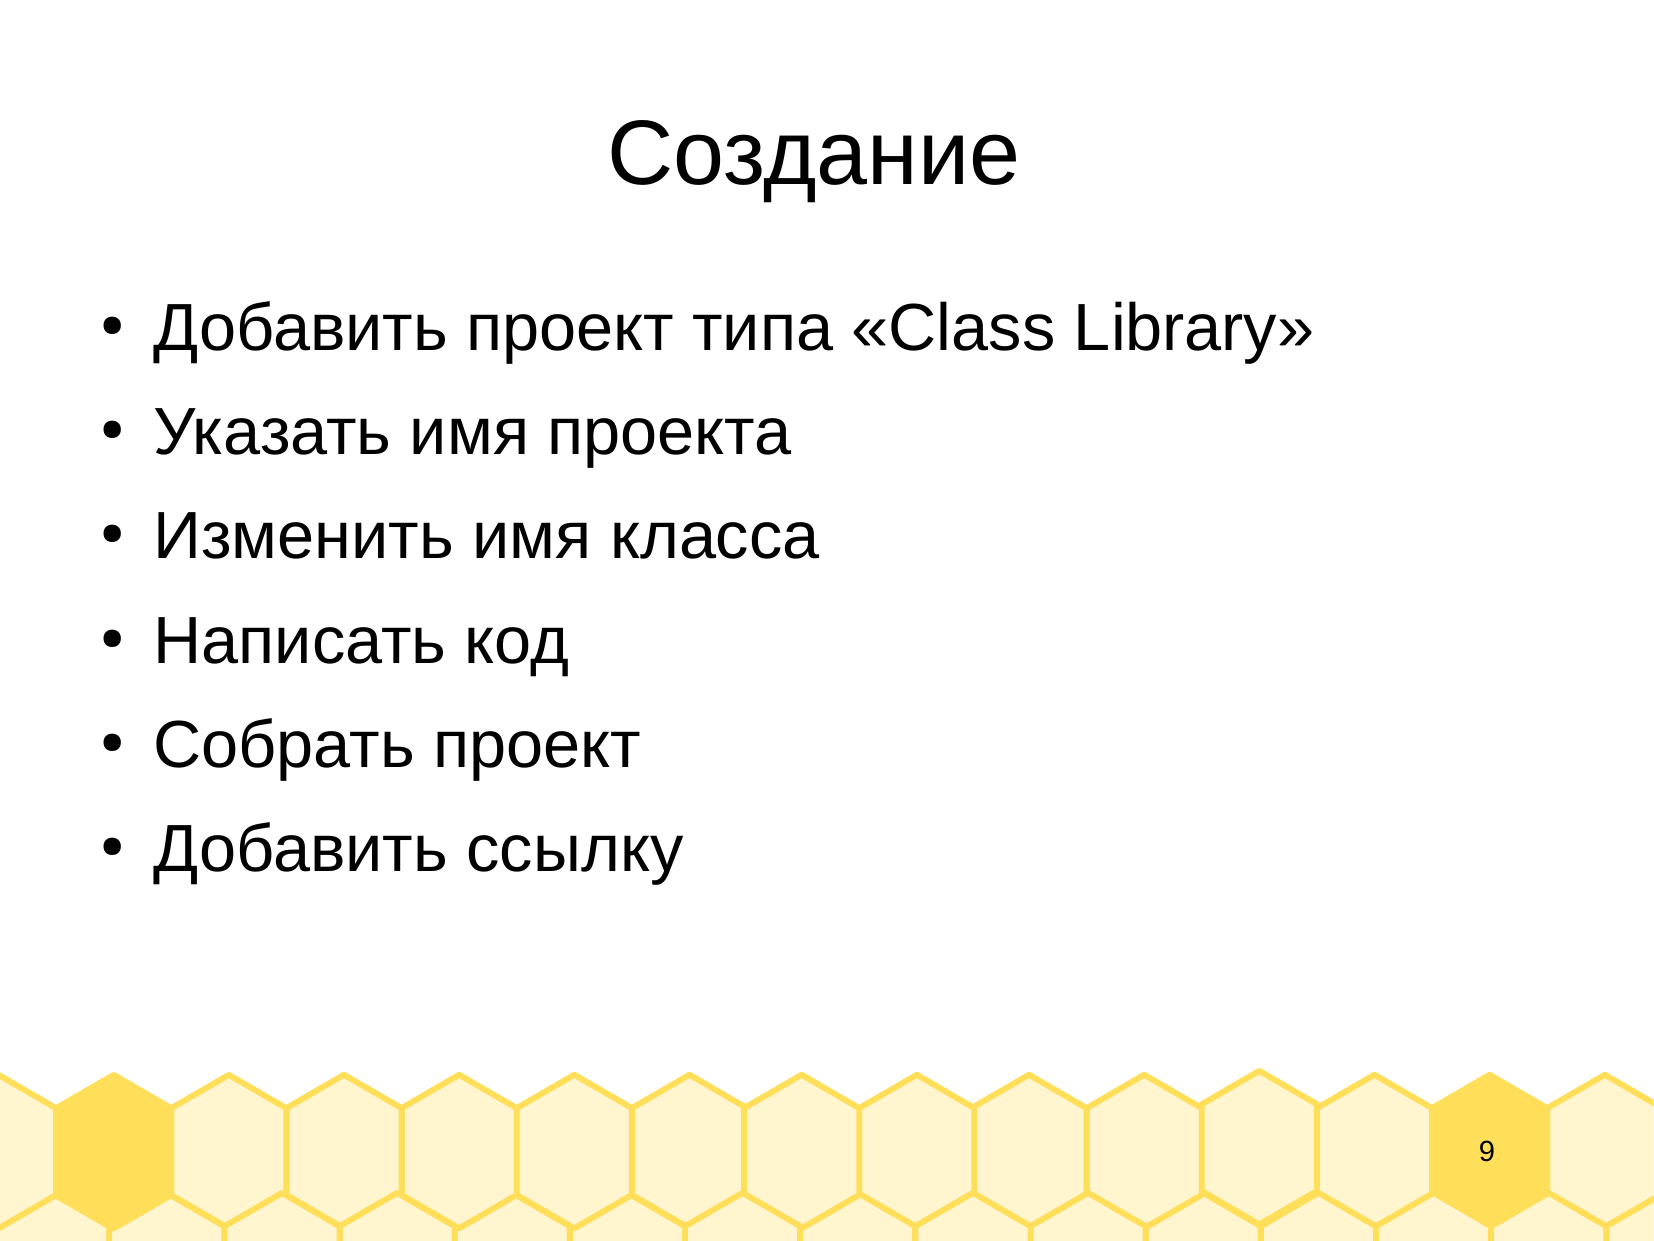

# Создание
Добавить проект типа «Class Library»
Указать имя проекта
Изменить имя класса
Написать код
Собрать проект
Добавить ссылку